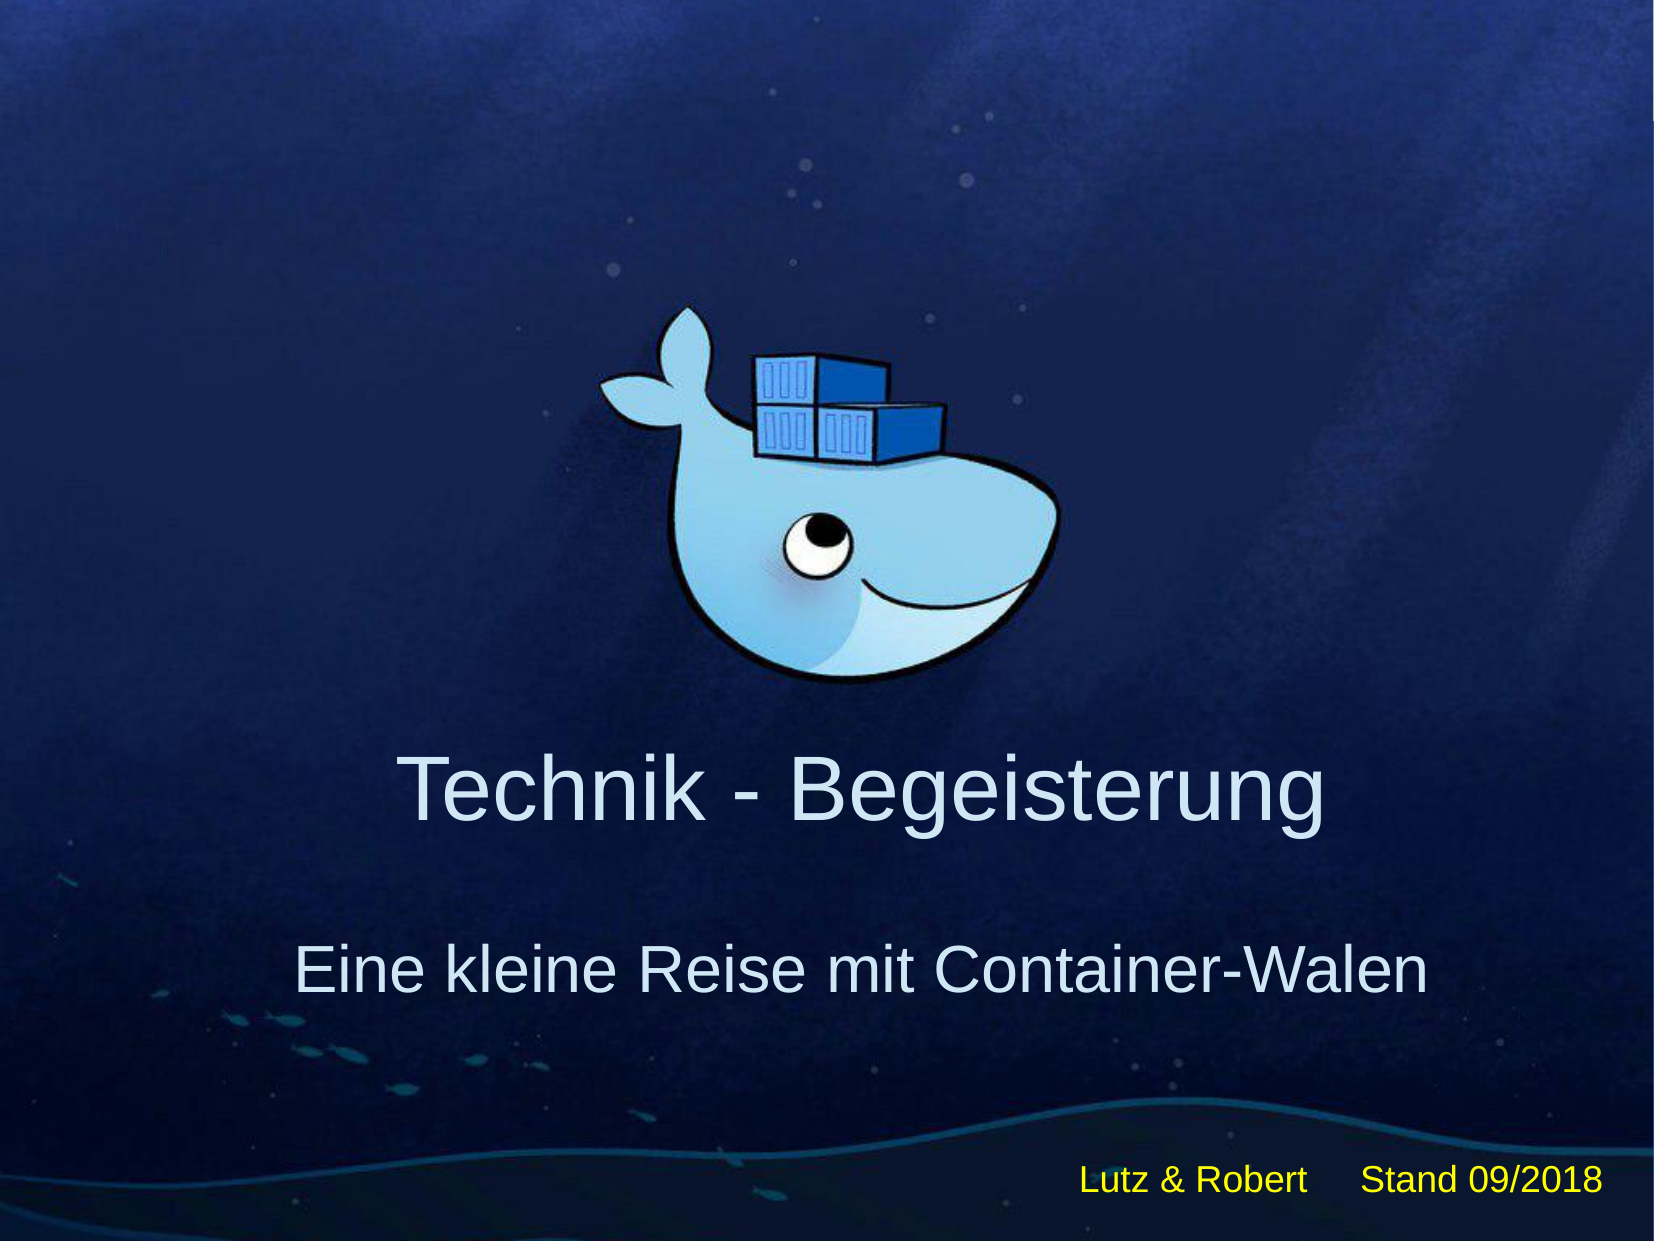

# Technik - Begeisterung
Eine kleine Reise mit Container-Walen
1
Lutz & Robert Stand 09/2018